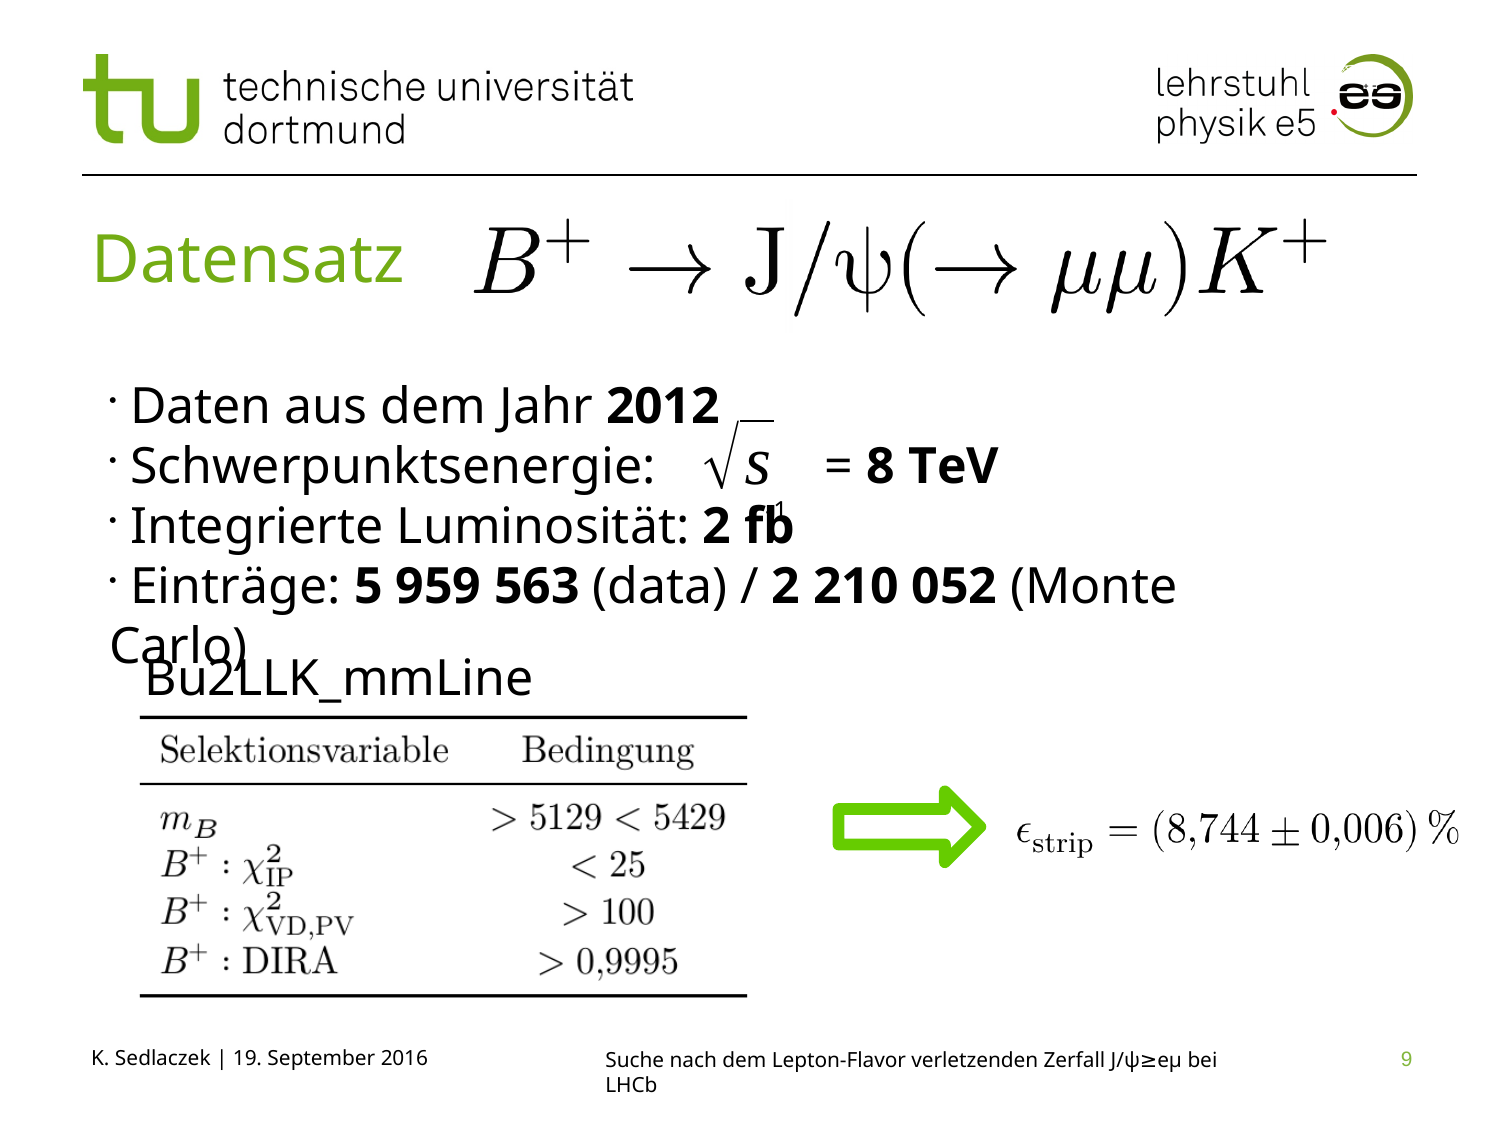

# Datensatz
 Daten aus dem Jahr 2012
 Schwerpunktsenergie: = 8 TeV
 Integrierte Luminosität: 2 fb
 Einträge: 5 959 563 (data) / 2 210 052 (Monte Carlo)
 -1
Bu2LLK_mmLine
K. Sedlaczek | 19. September 2016
Suche nach dem Lepton-Flavor verletzenden Zerfall J/ψ≥eµ bei LHCb